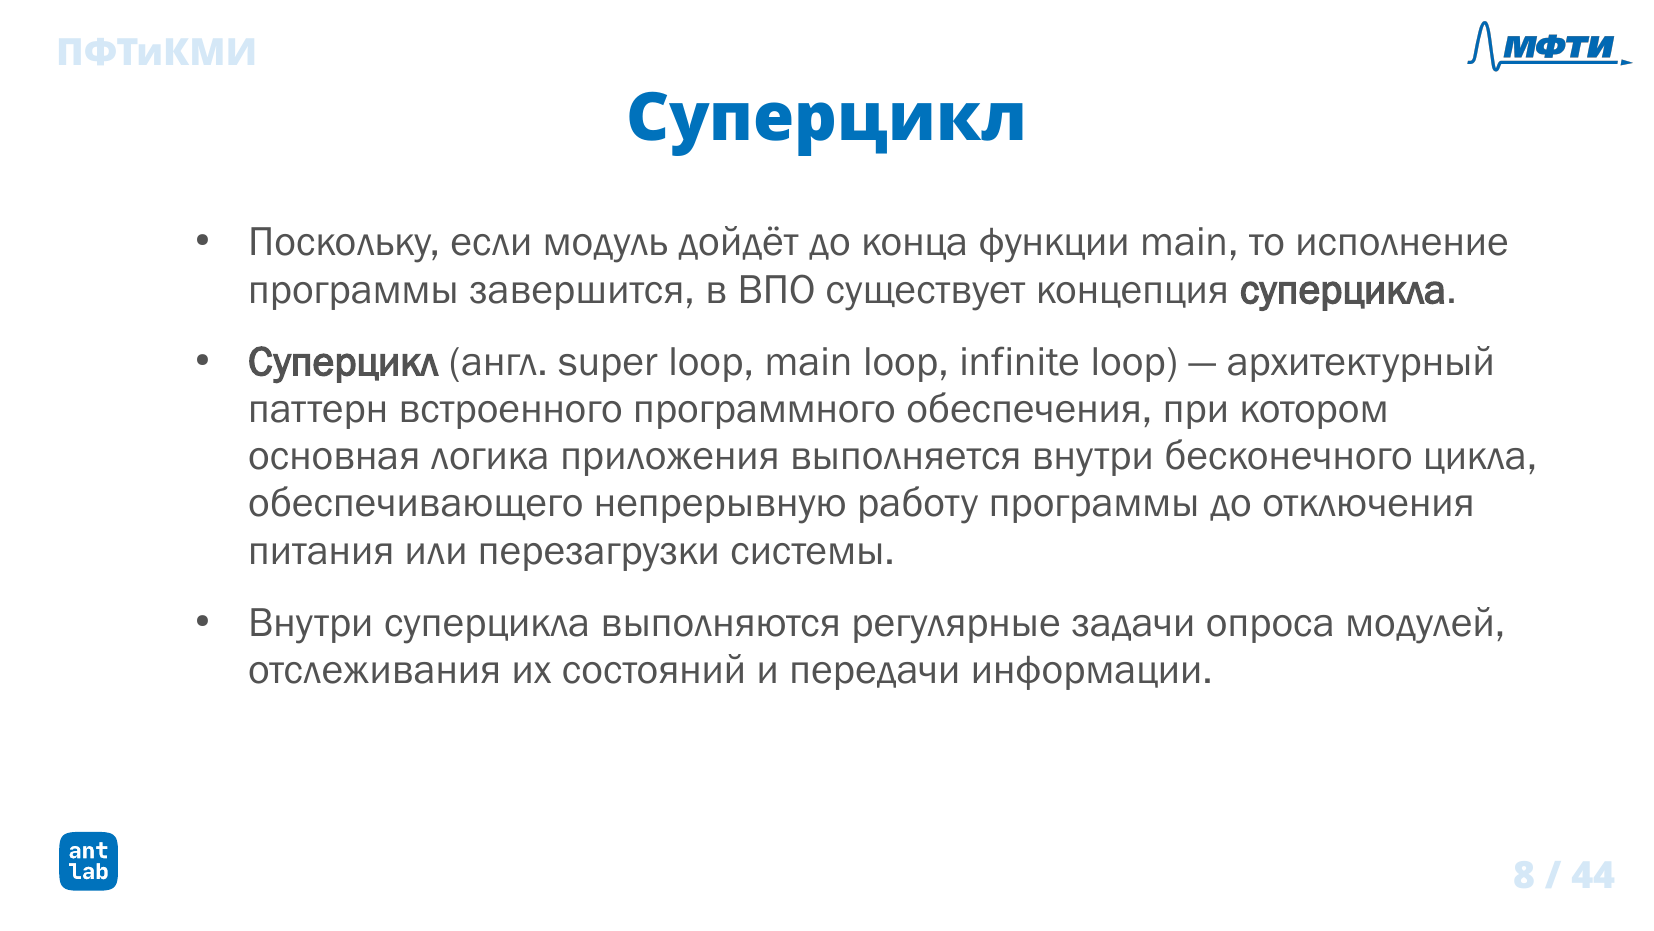

# Суперцикл
Поскольку, если модуль дойдёт до конца функции main, то исполнение программы завершится, в ВПО существует концепция суперцикла.
Суперцикл (англ. super loop, main loop, infinite loop) — архитектурный паттерн встроенного программного обеспечения, при котором основная логика приложения выполняется внутри бесконечного цикла, обеспечивающего непрерывную работу программы до отключения питания или перезагрузки системы.
Внутри суперцикла выполняются регулярные задачи опроса модулей, отслеживания их состояний и передачи информации.